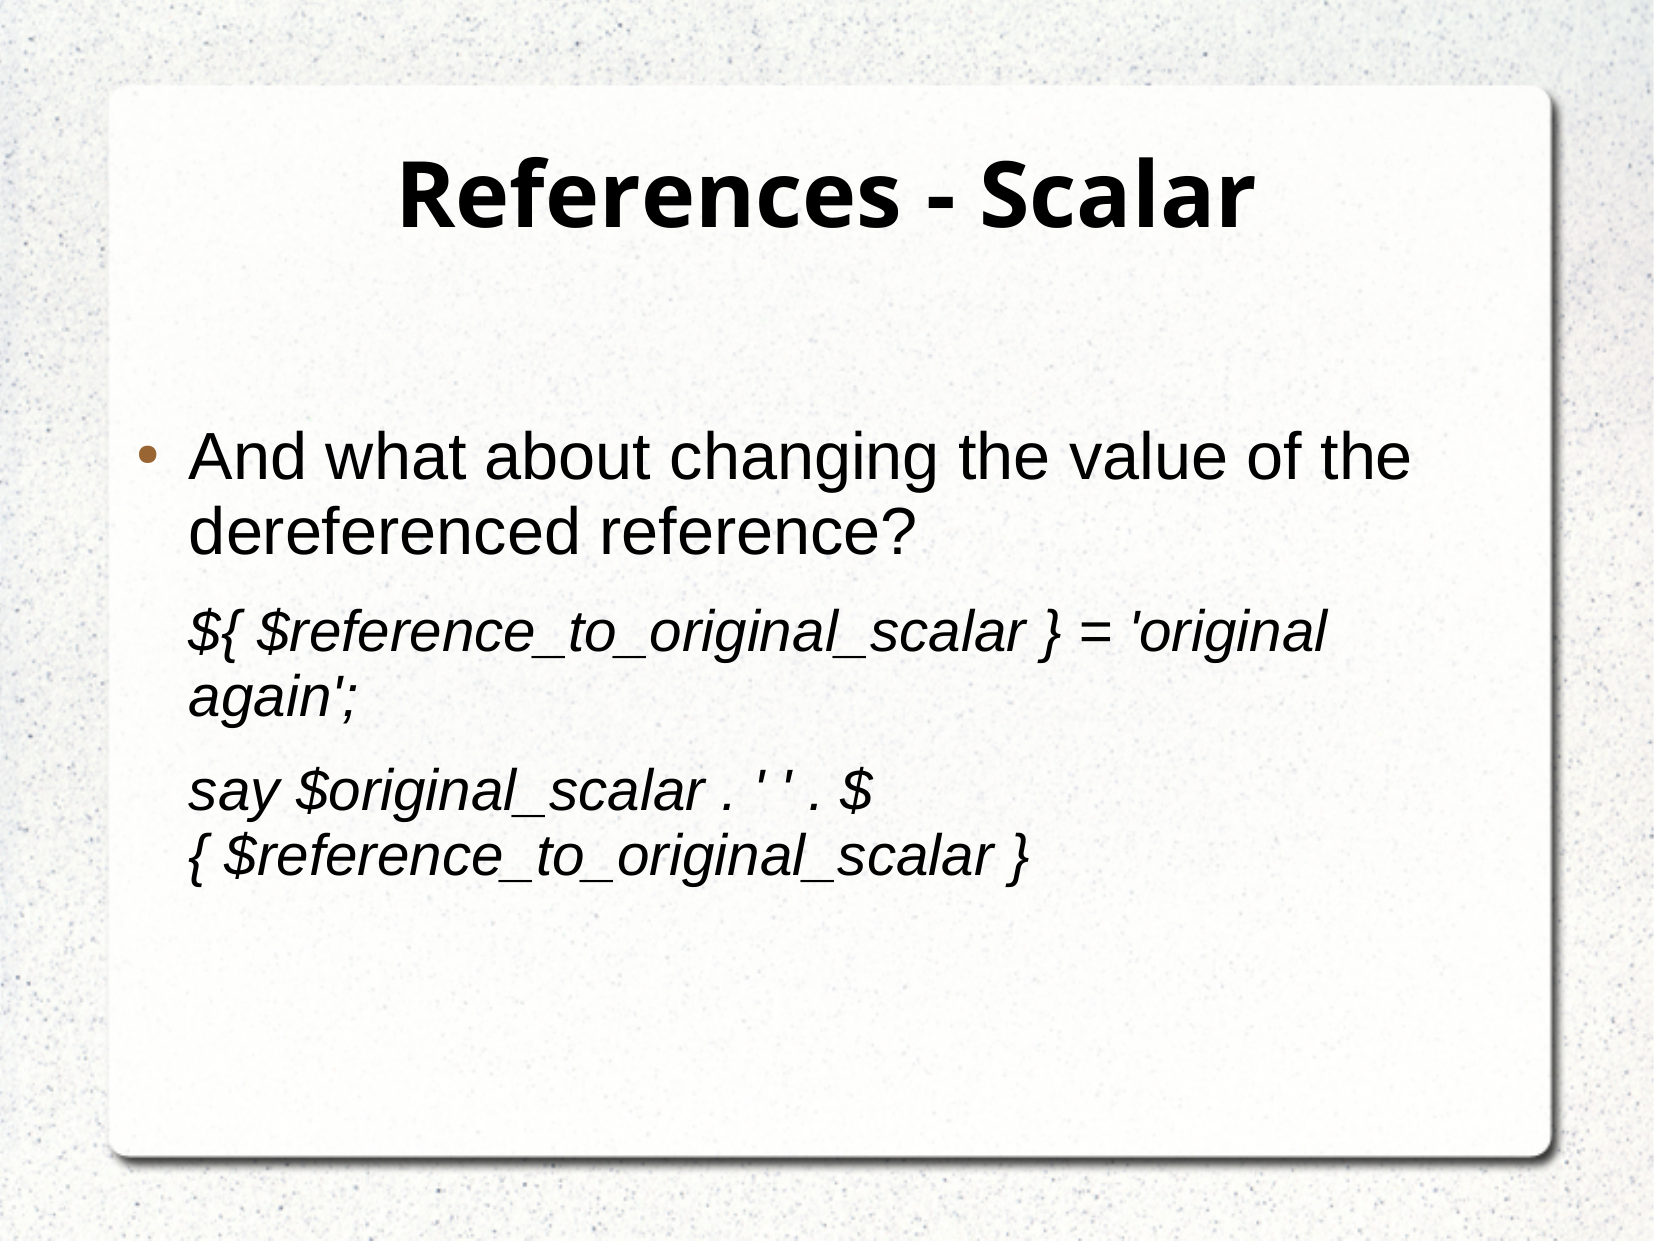

# References - Scalar
And what about changing the value of the dereferenced reference?
${ $reference_to_original_scalar } = 'original again';
say $original_scalar . ' ' . ${ $reference_to_original_scalar }